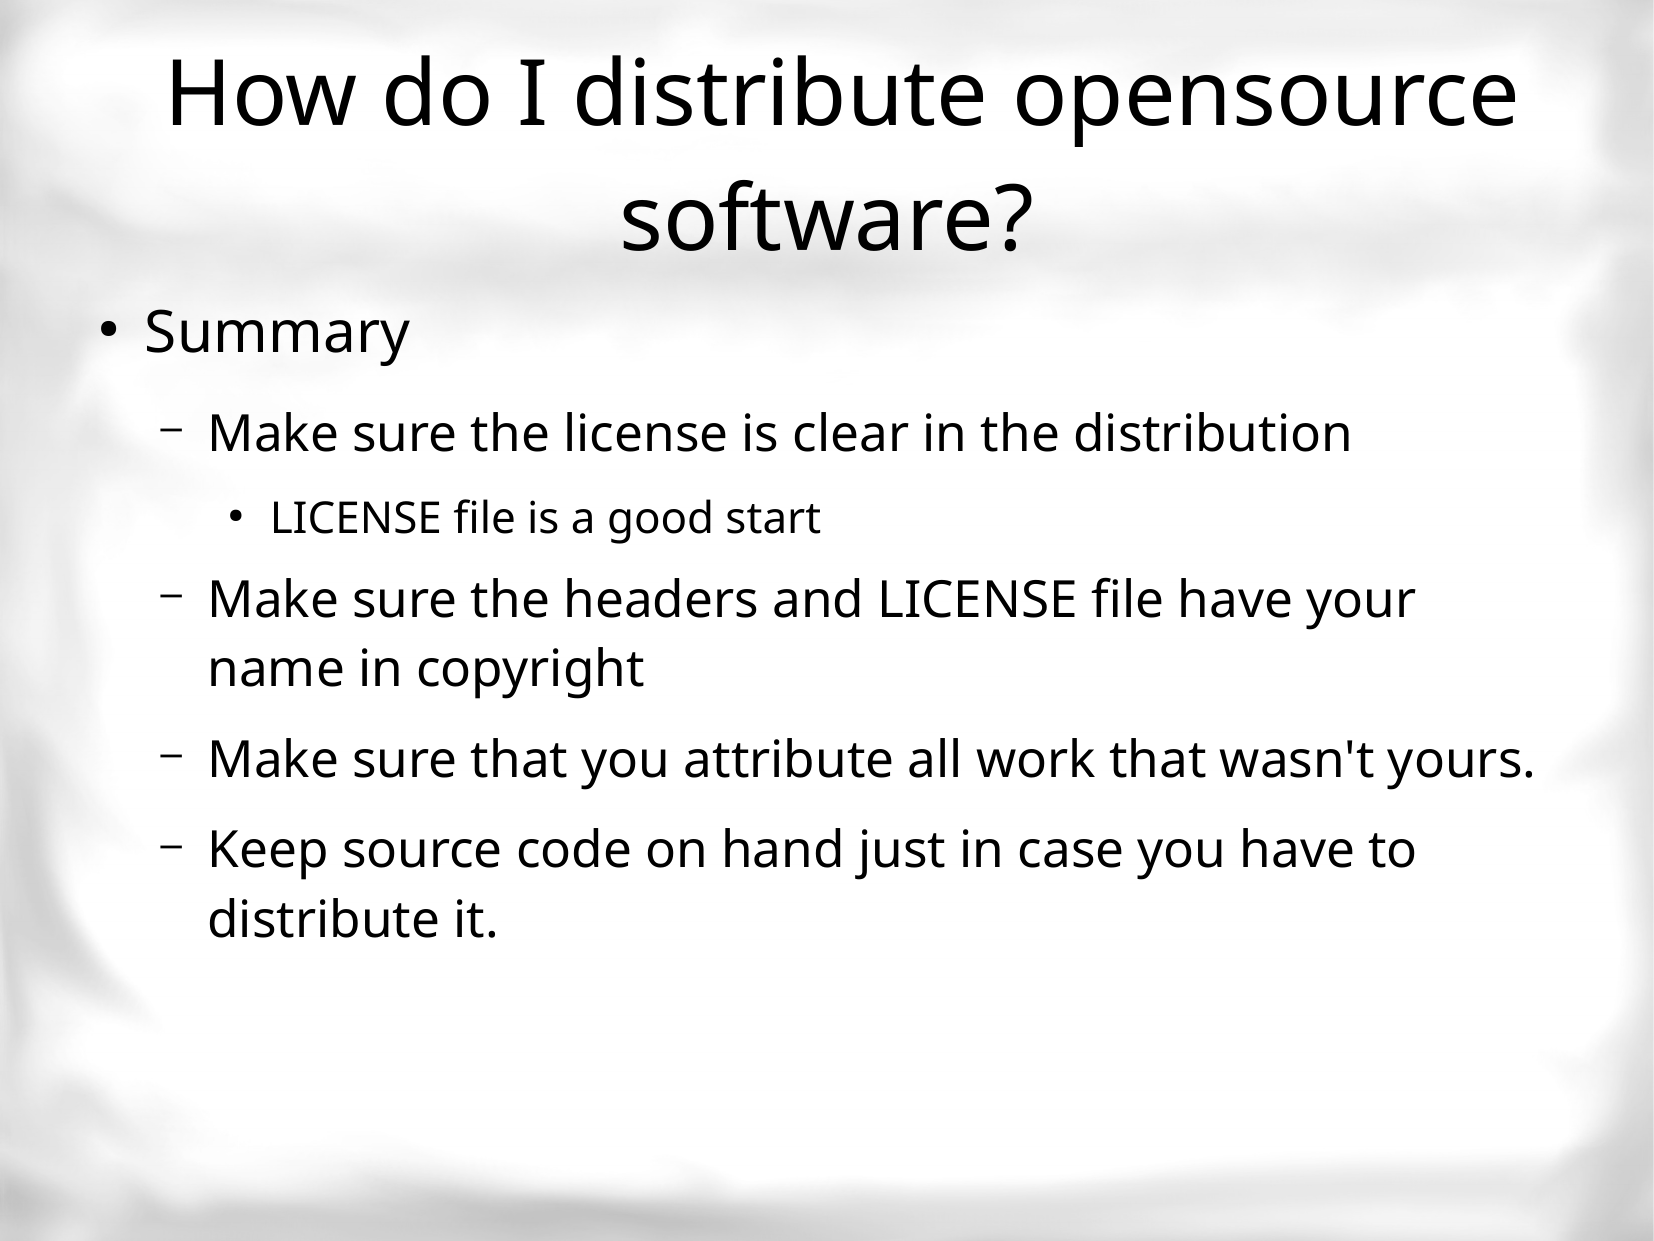

# How do I distribute opensource software?
Summary
Make sure the license is clear in the distribution
LICENSE file is a good start
Make sure the headers and LICENSE file have your name in copyright
Make sure that you attribute all work that wasn't yours.
Keep source code on hand just in case you have to distribute it.